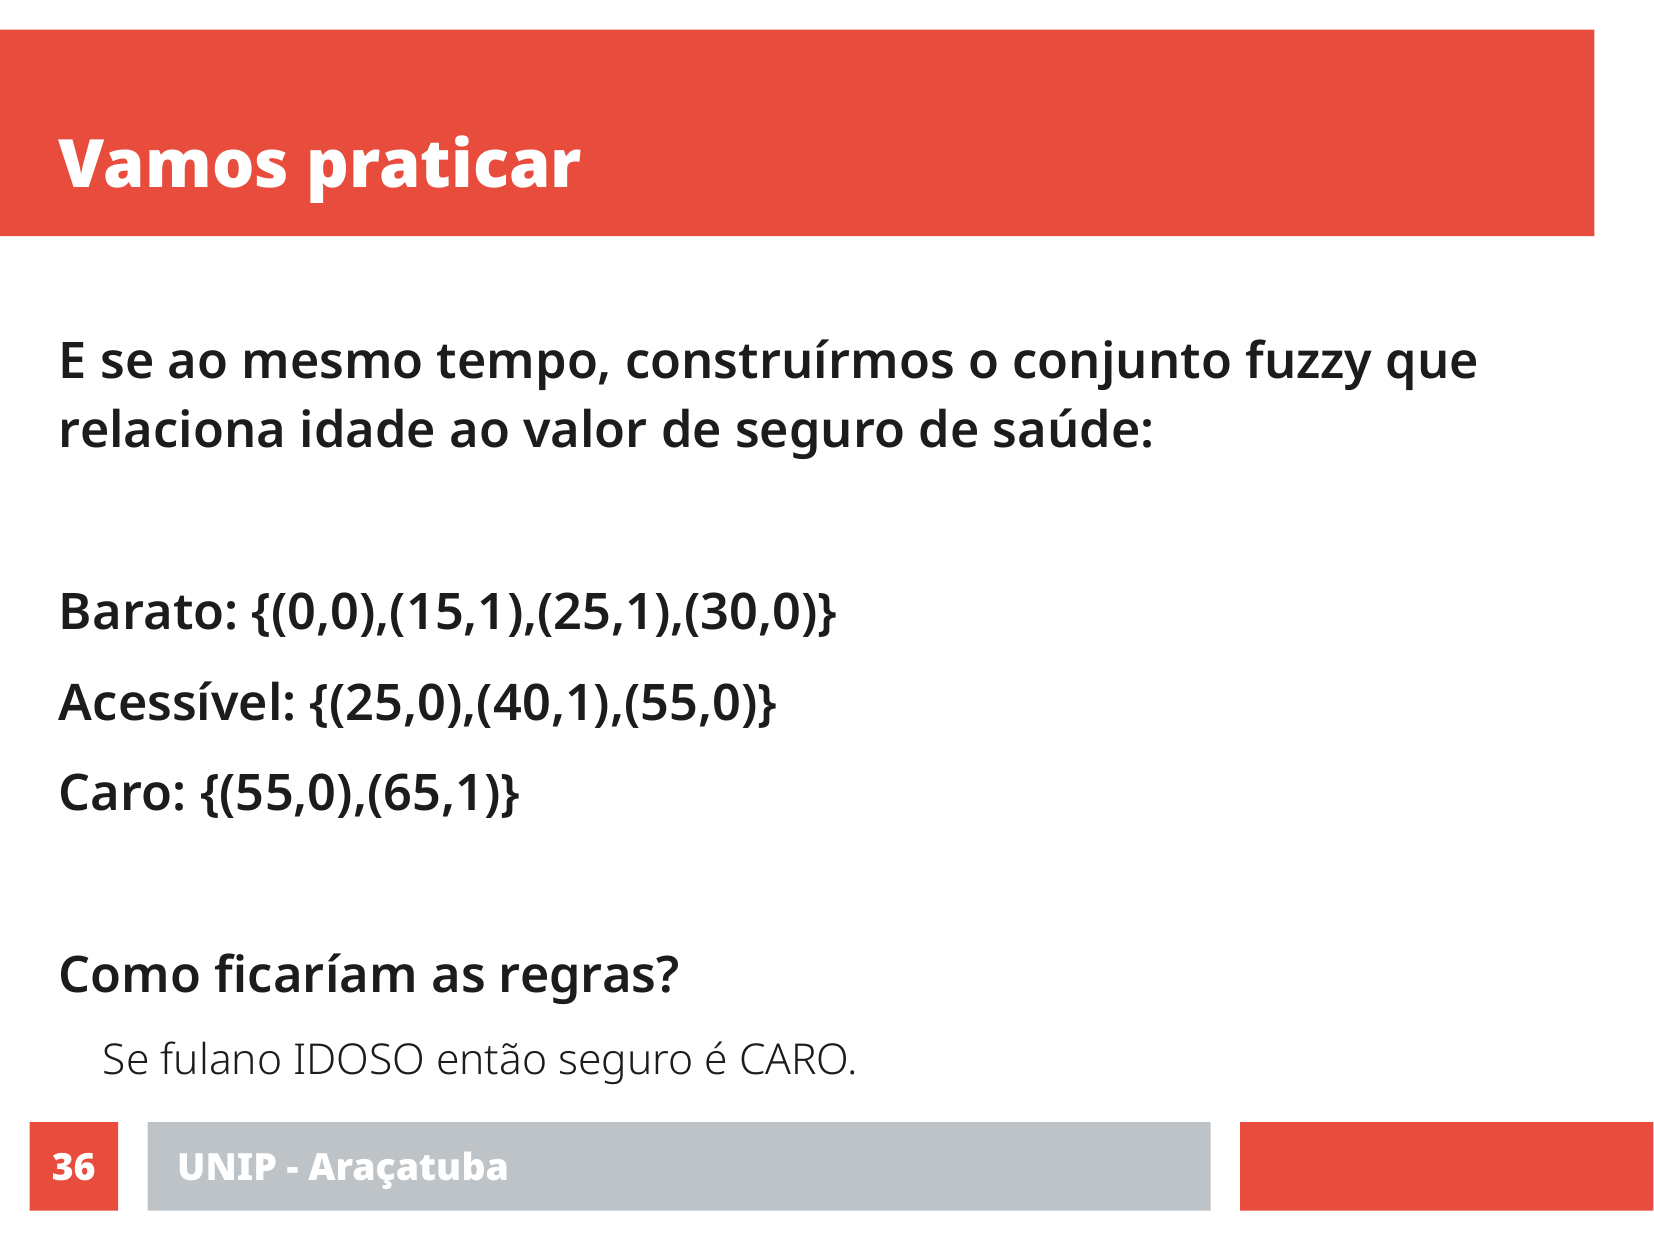

# Vamos praticar
E se ao mesmo tempo, construírmos o conjunto fuzzy que relaciona idade ao valor de seguro de saúde:
Barato: {(0,0),(15,1),(25,1),(30,0)}
Acessível: {(25,0),(40,1),(55,0)}
Caro: {(55,0),(65,1)}
Como ficaríam as regras?
Se fulano IDOSO então seguro é CARO.
36
UNIP - Araçatuba